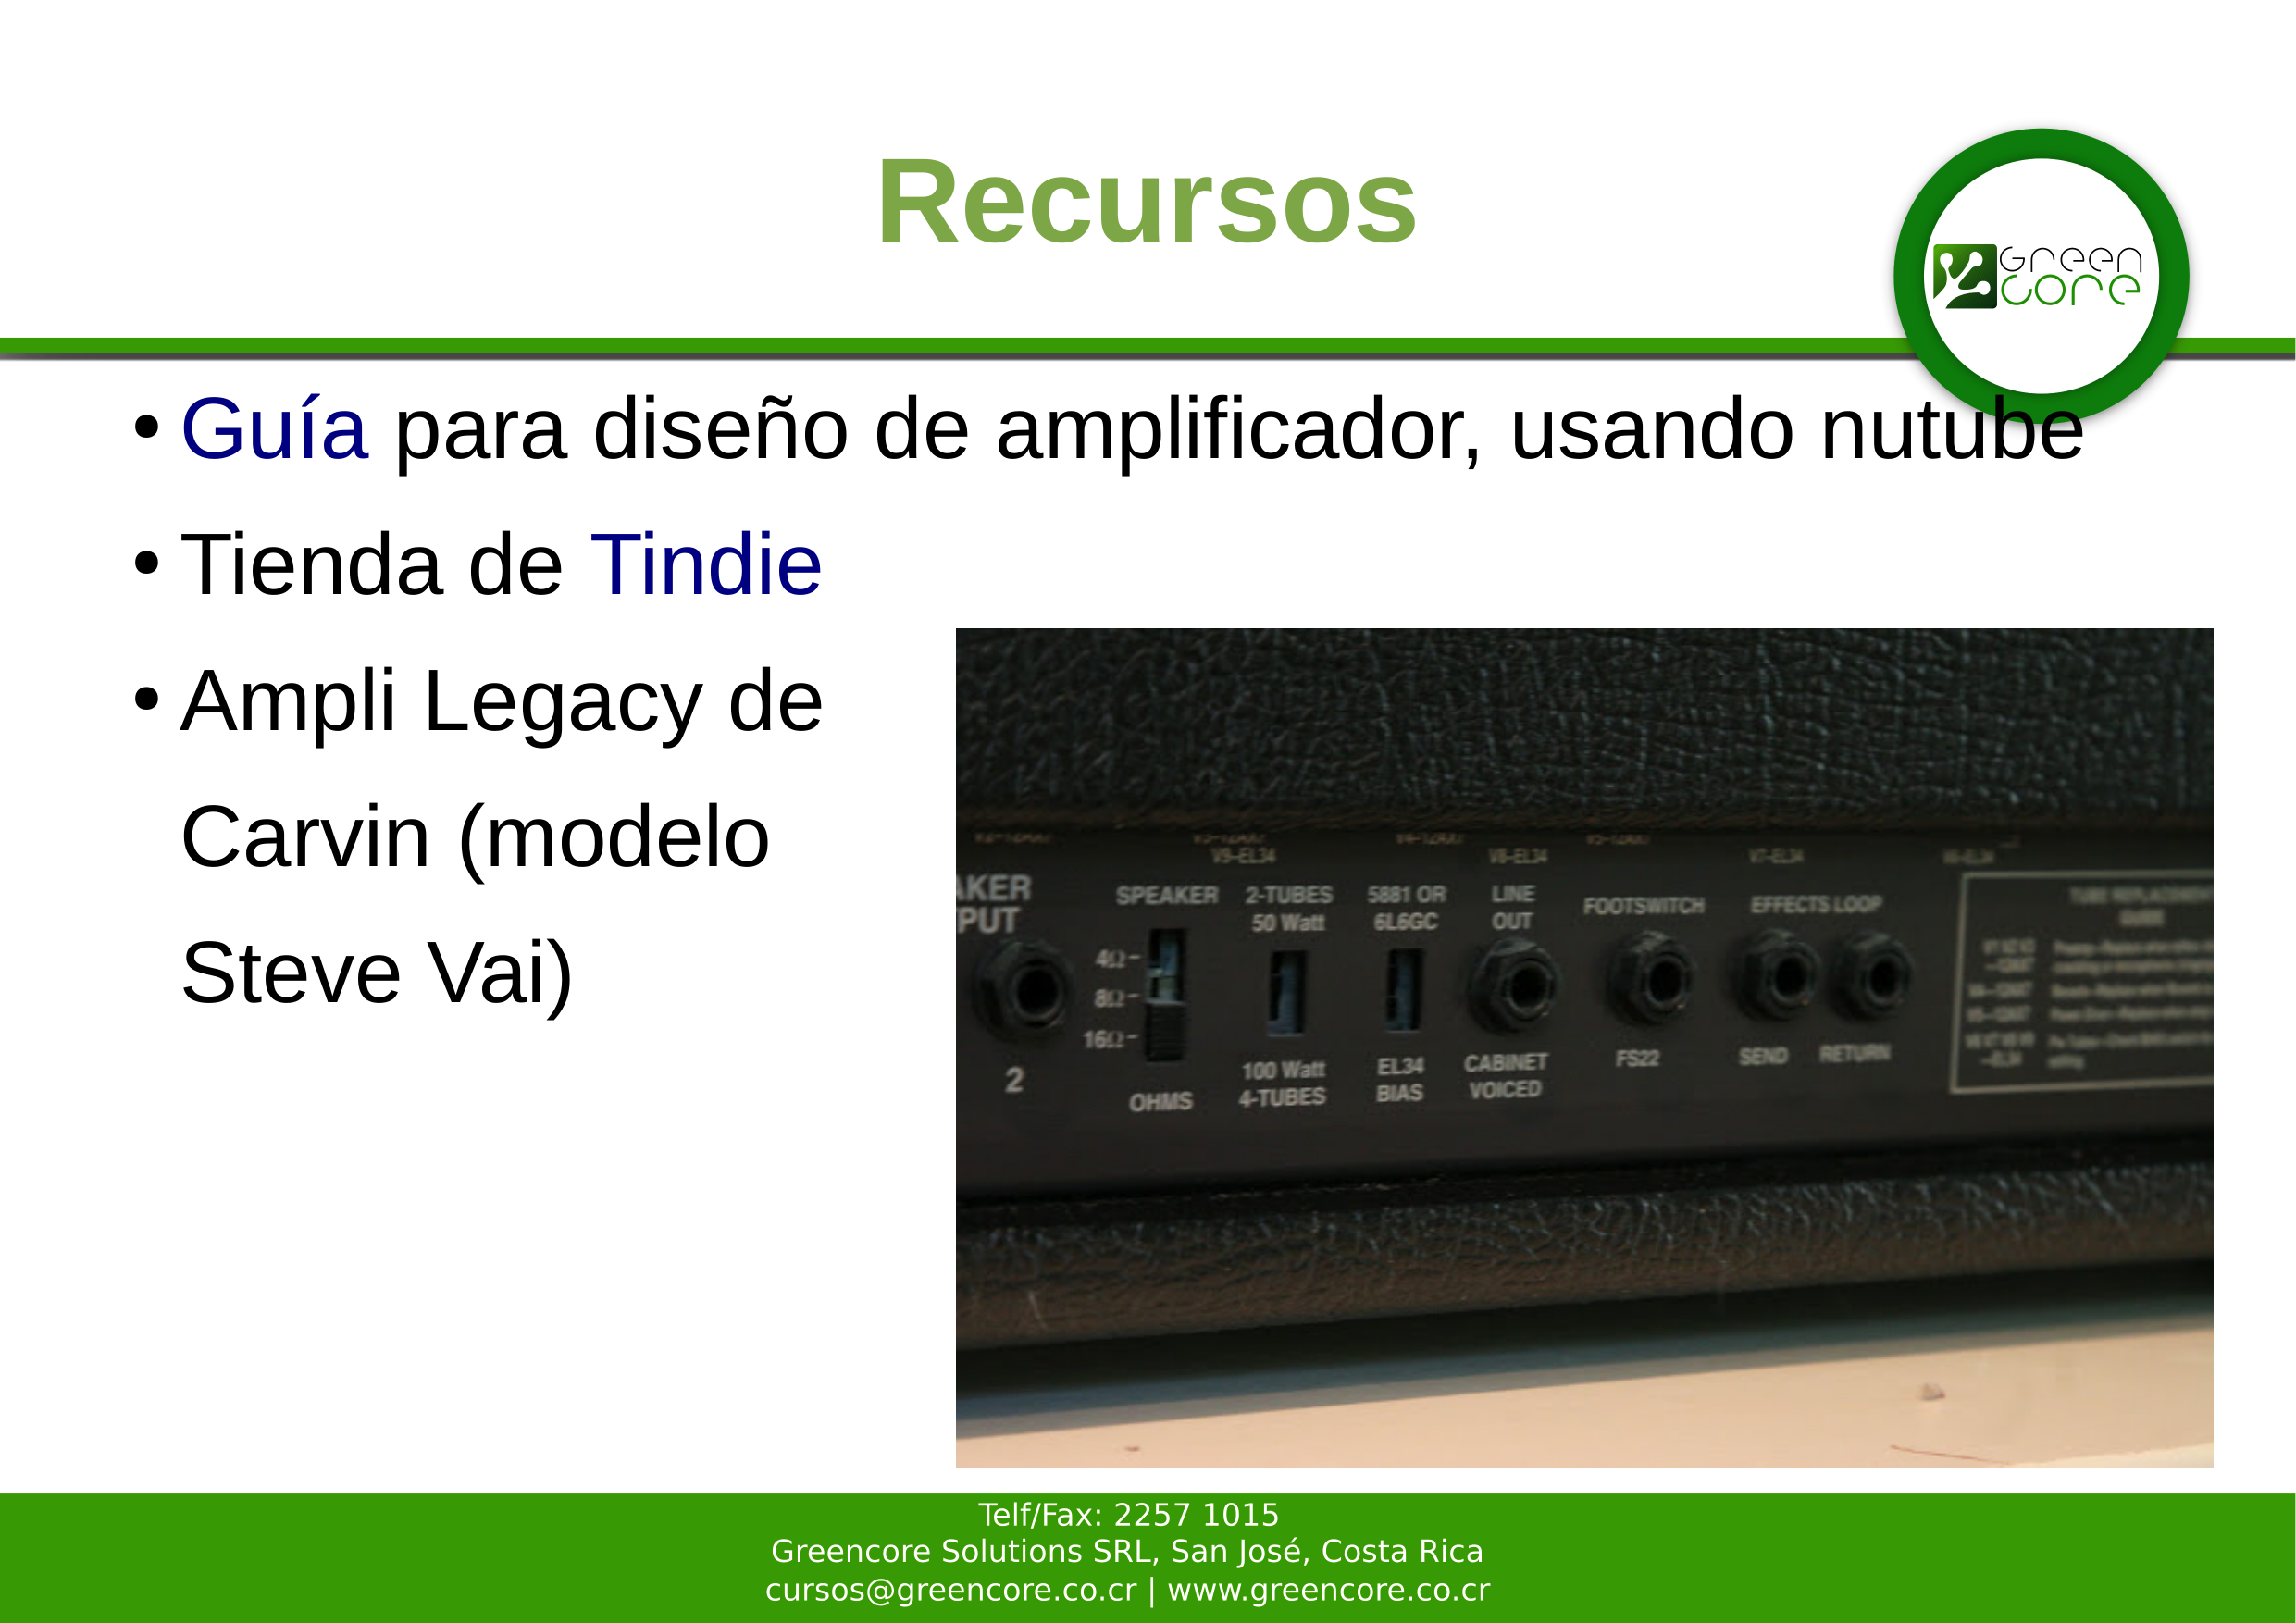

# Recursos
Guía para diseño de amplificador, usando nutube
Tienda de Tindie
Ampli Legacy de
Carvin (modelo
Steve Vai)